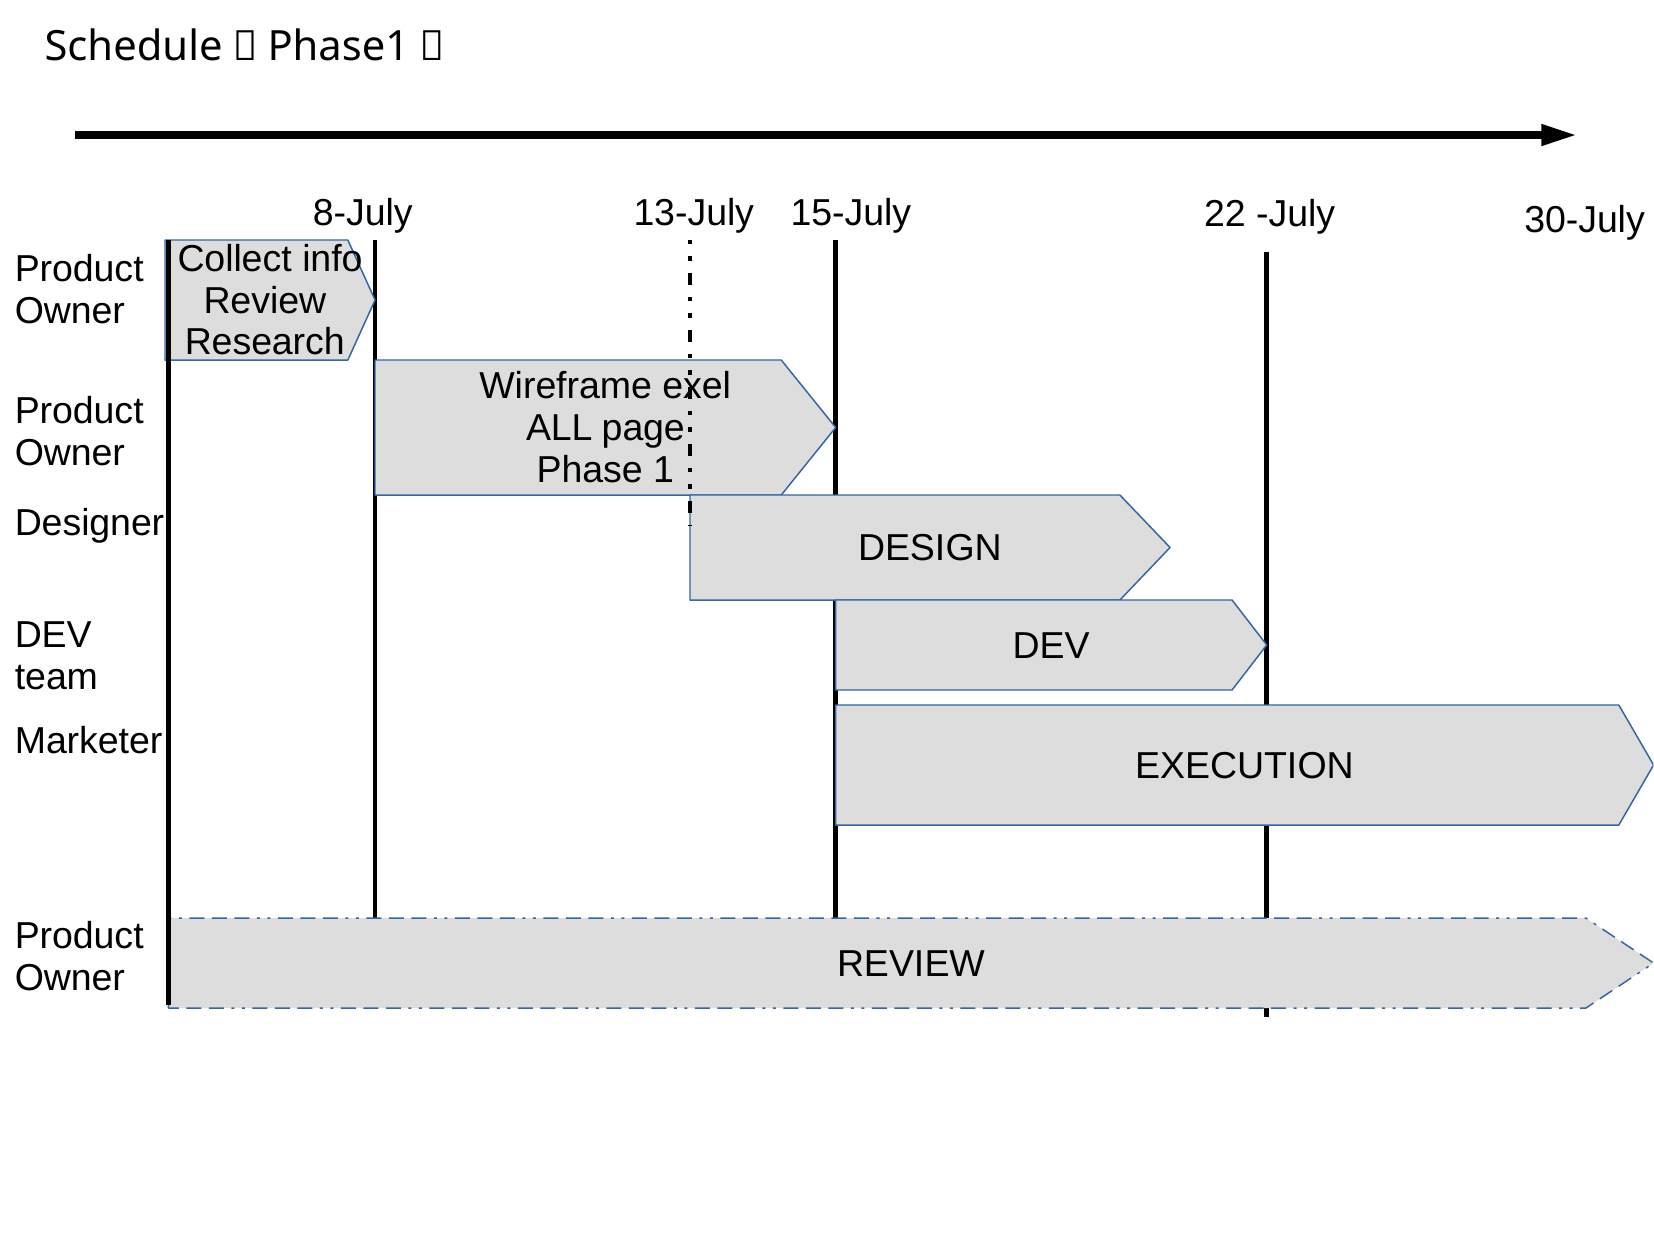

# Schedule（Phase1）
8-July
13-July
15-July
22 -July
30-July
Product
Owner
Collect info
Review
Research
Wireframe exel
ALL page
Phase 1
Product
Owner
Designer
DESIGN
DEV
DEV
team
EXECUTION
Marketer
Product
Owner
REVIEW